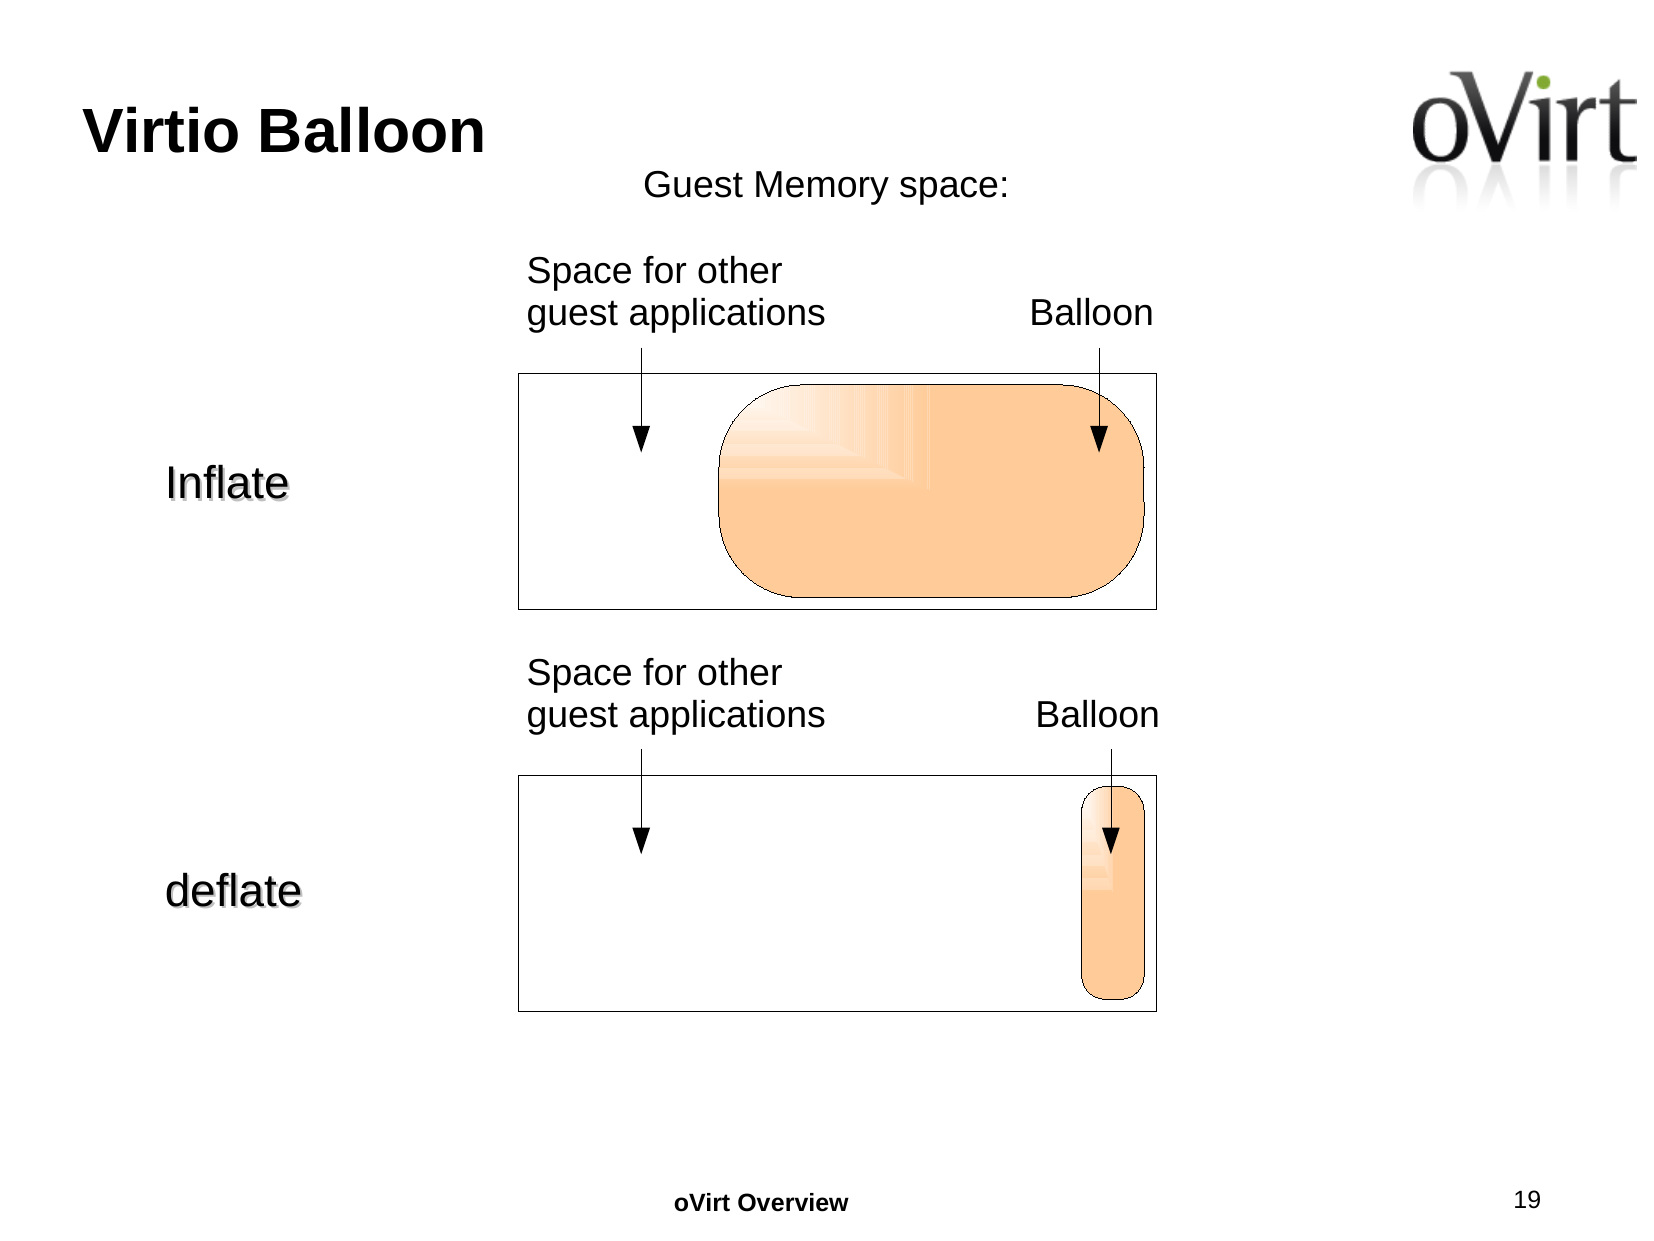

# Virtio Balloon
Guest Memory space:
Space for other
guest applications
Balloon
Inflate
Space for other
guest applications
Balloon
deflate